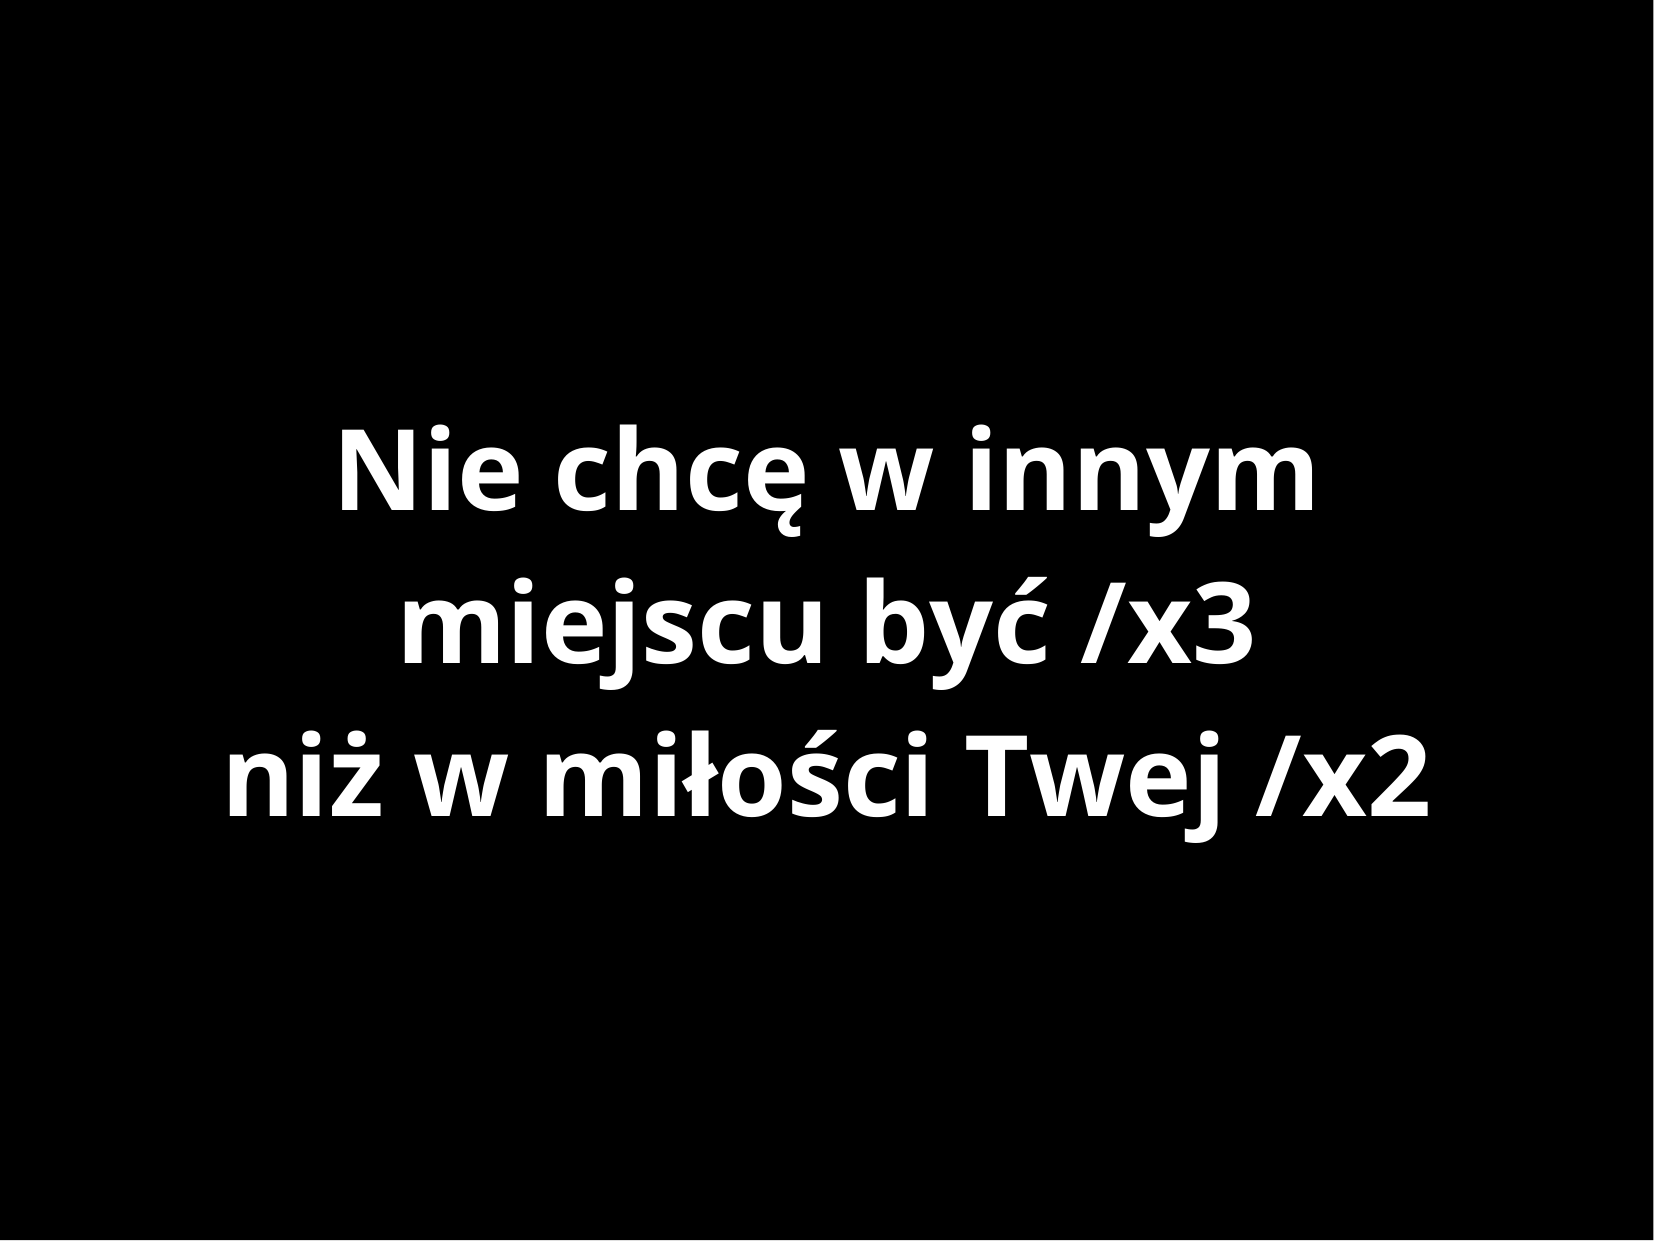

# Nie chcę w innym miejscu być /x3 niż w miłości Twej /x2